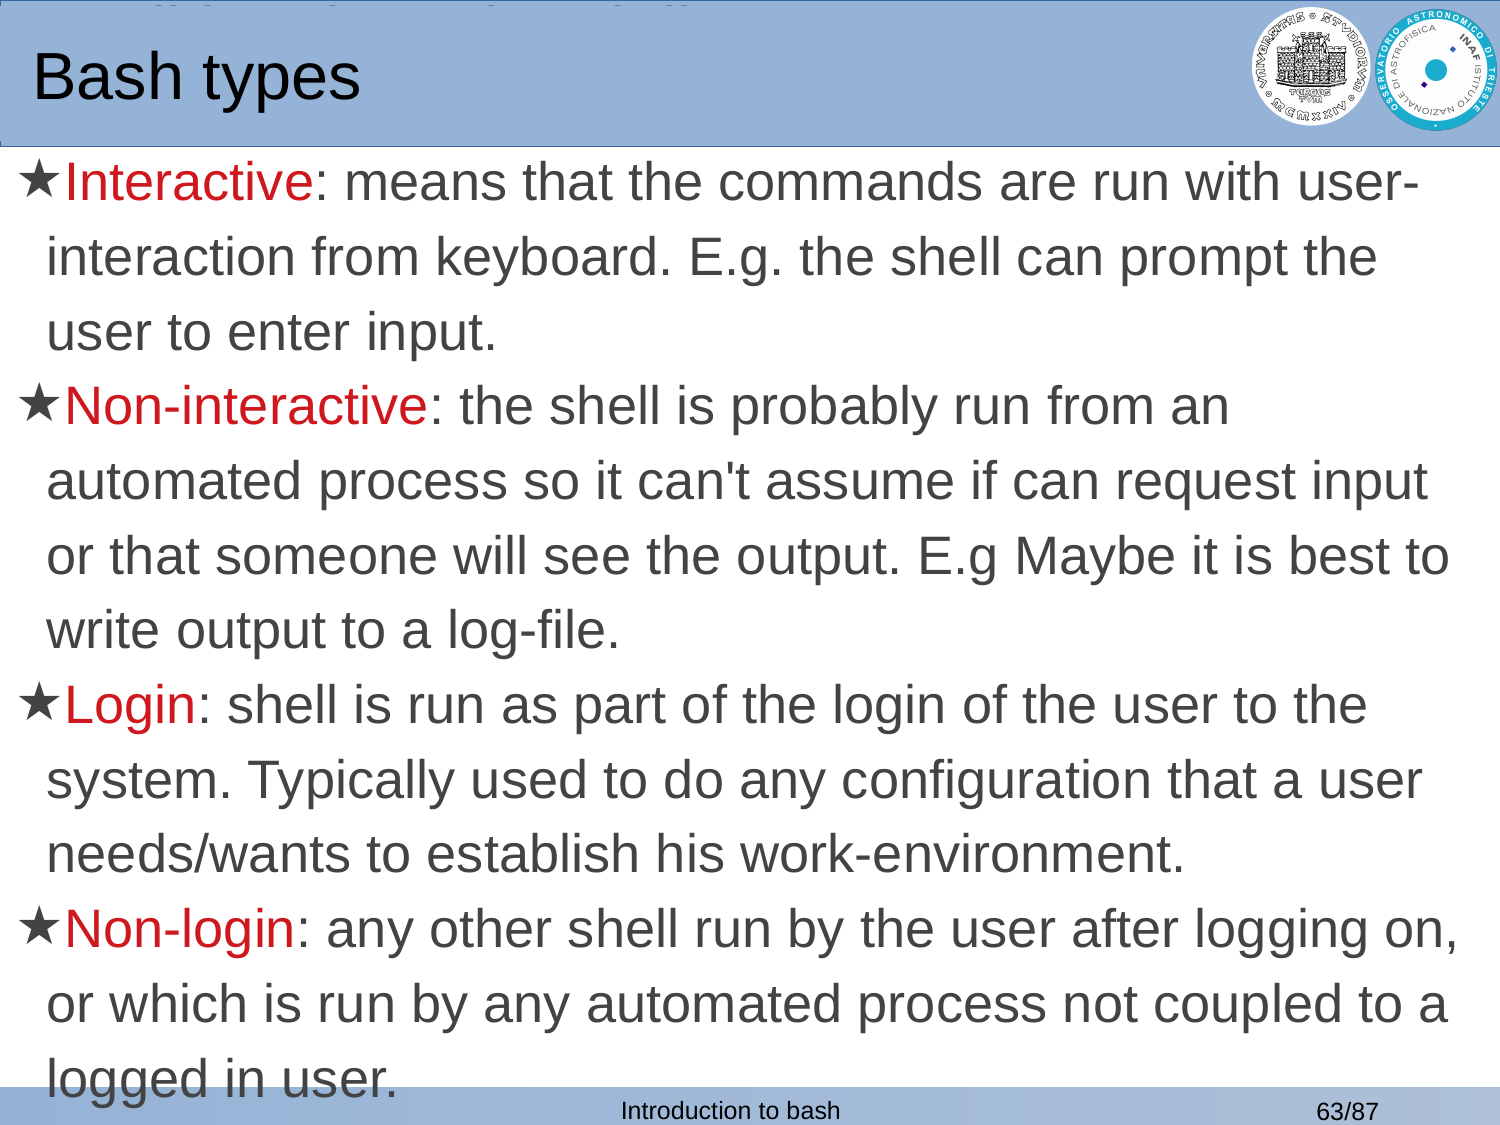

Traditional service delivery
Bash types
# Interactive: means that the commands are run with user-interaction from keyboard. E.g. the shell can prompt the user to enter input.
Non-interactive: the shell is probably run from an automated process so it can't assume if can request input or that someone will see the output. E.g Maybe it is best to write output to a log-file.
Login: shell is run as part of the login of the user to the system. Typically used to do any configuration that a user needs/wants to establish his work-environment.
Non-login: any other shell run by the user after logging on, or which is run by any automated process not coupled to a logged in user.